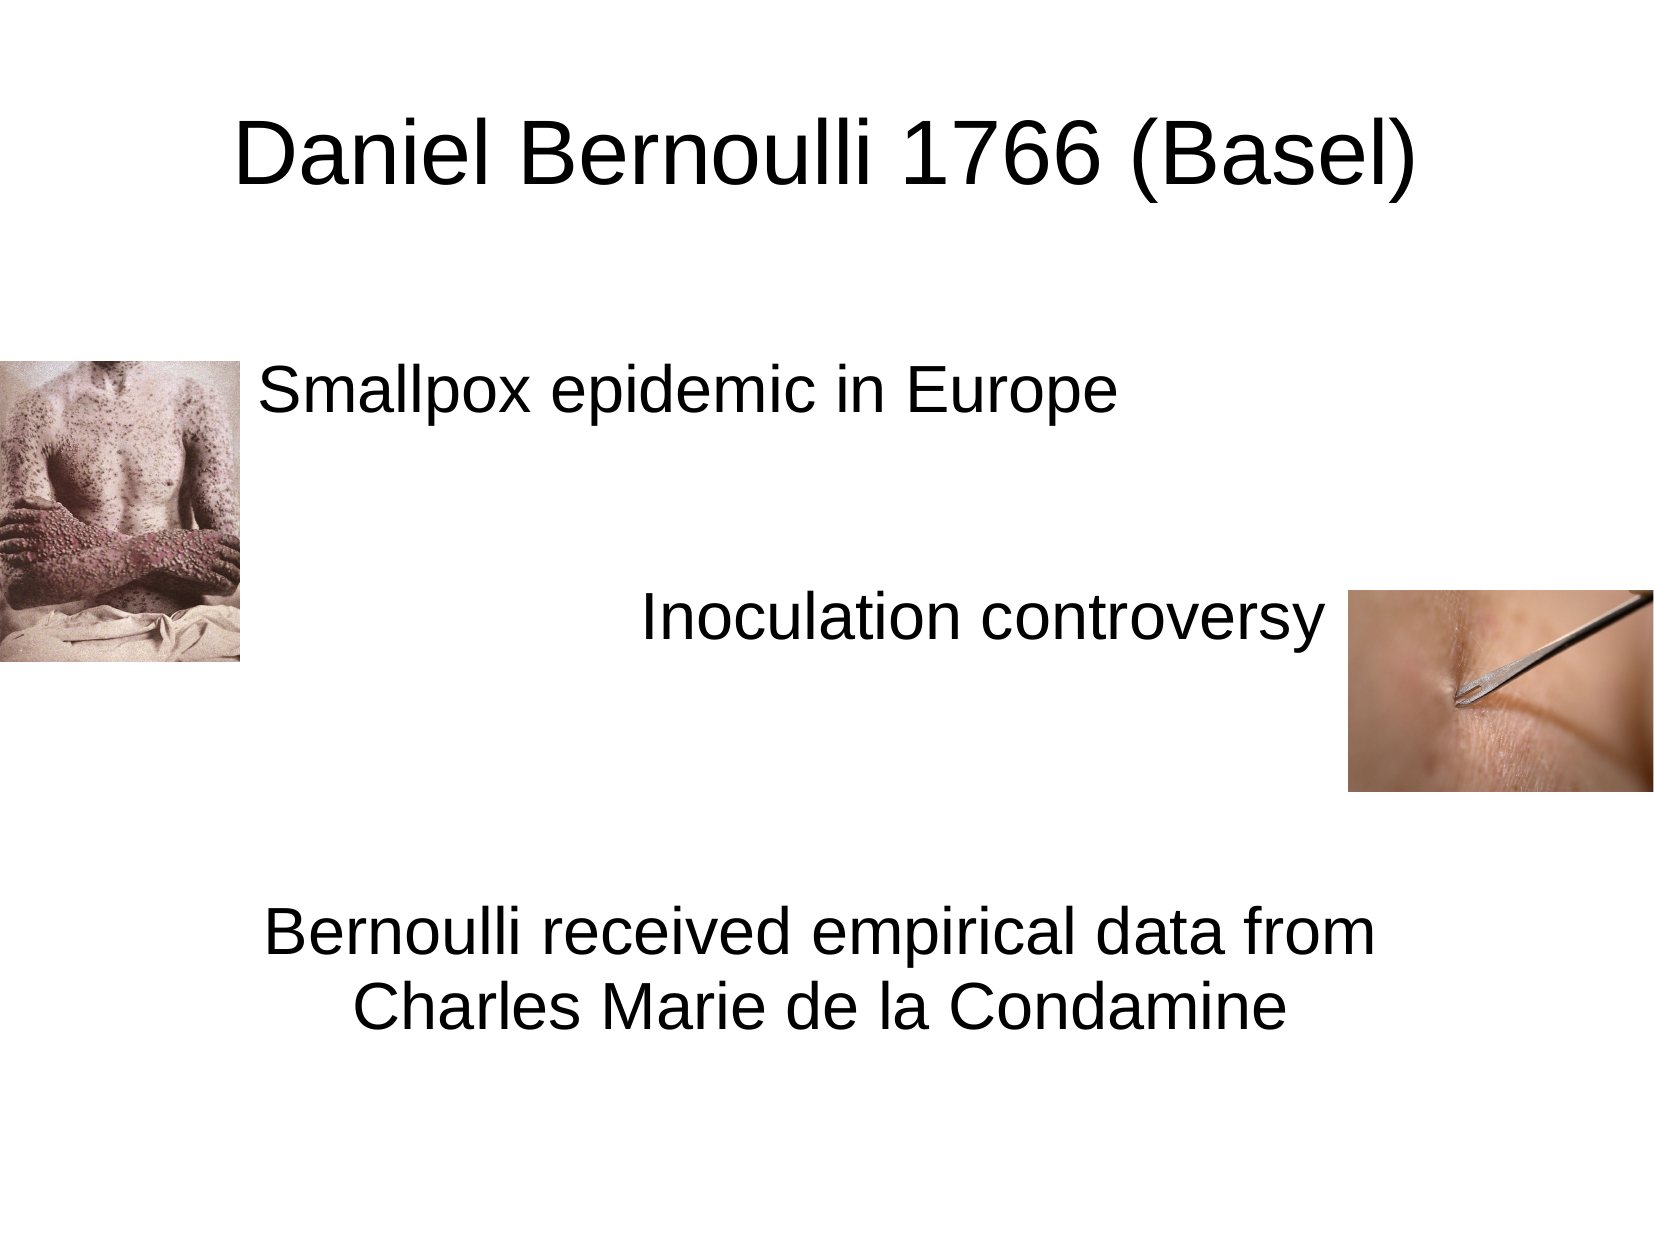

# Daniel Bernoulli 1766 (Basel)
Smallpox epidemic in Europe
Inoculation controversy
Bernoulli received empirical data from Charles Marie de la Condamine